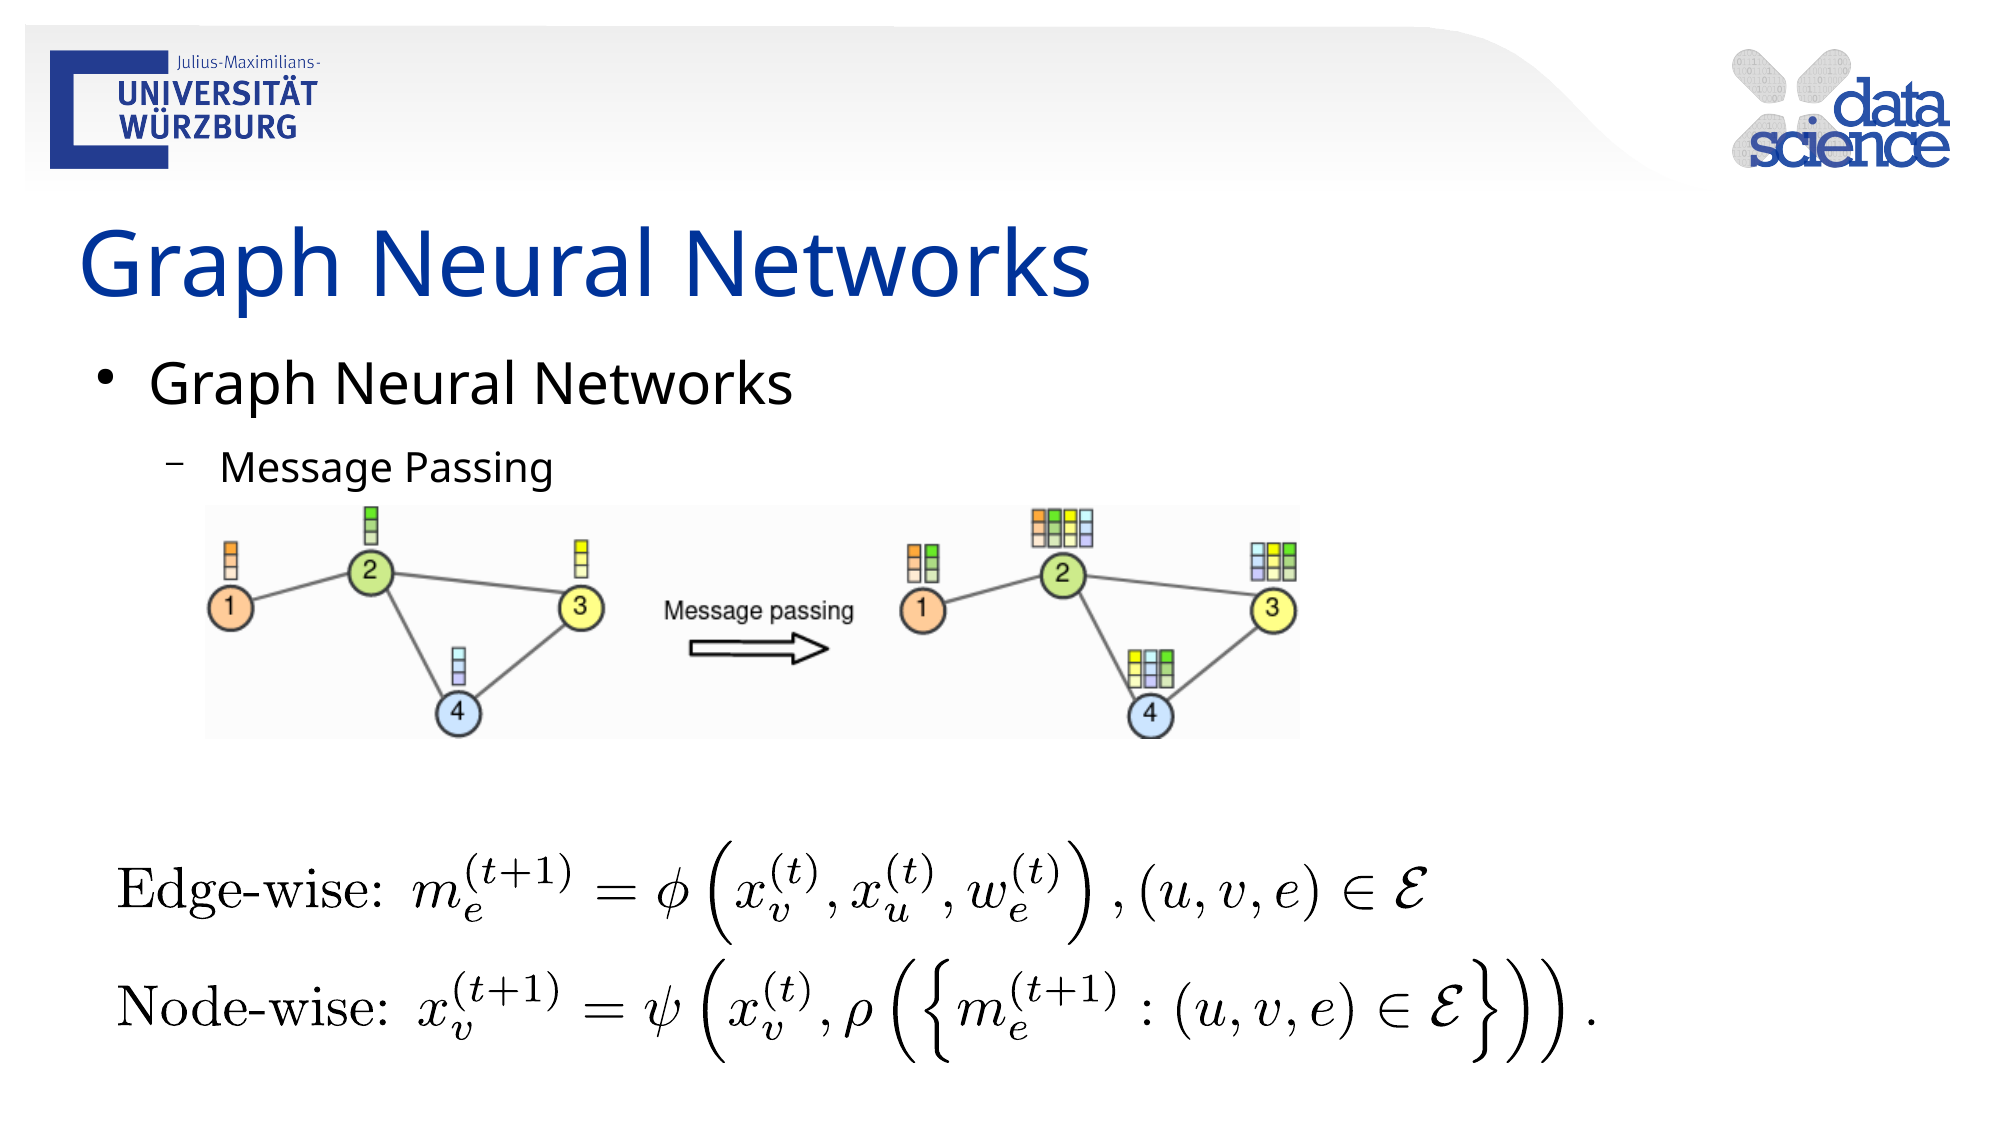

# Graph Neural Networks
Graph Neural Networks
Message Passing